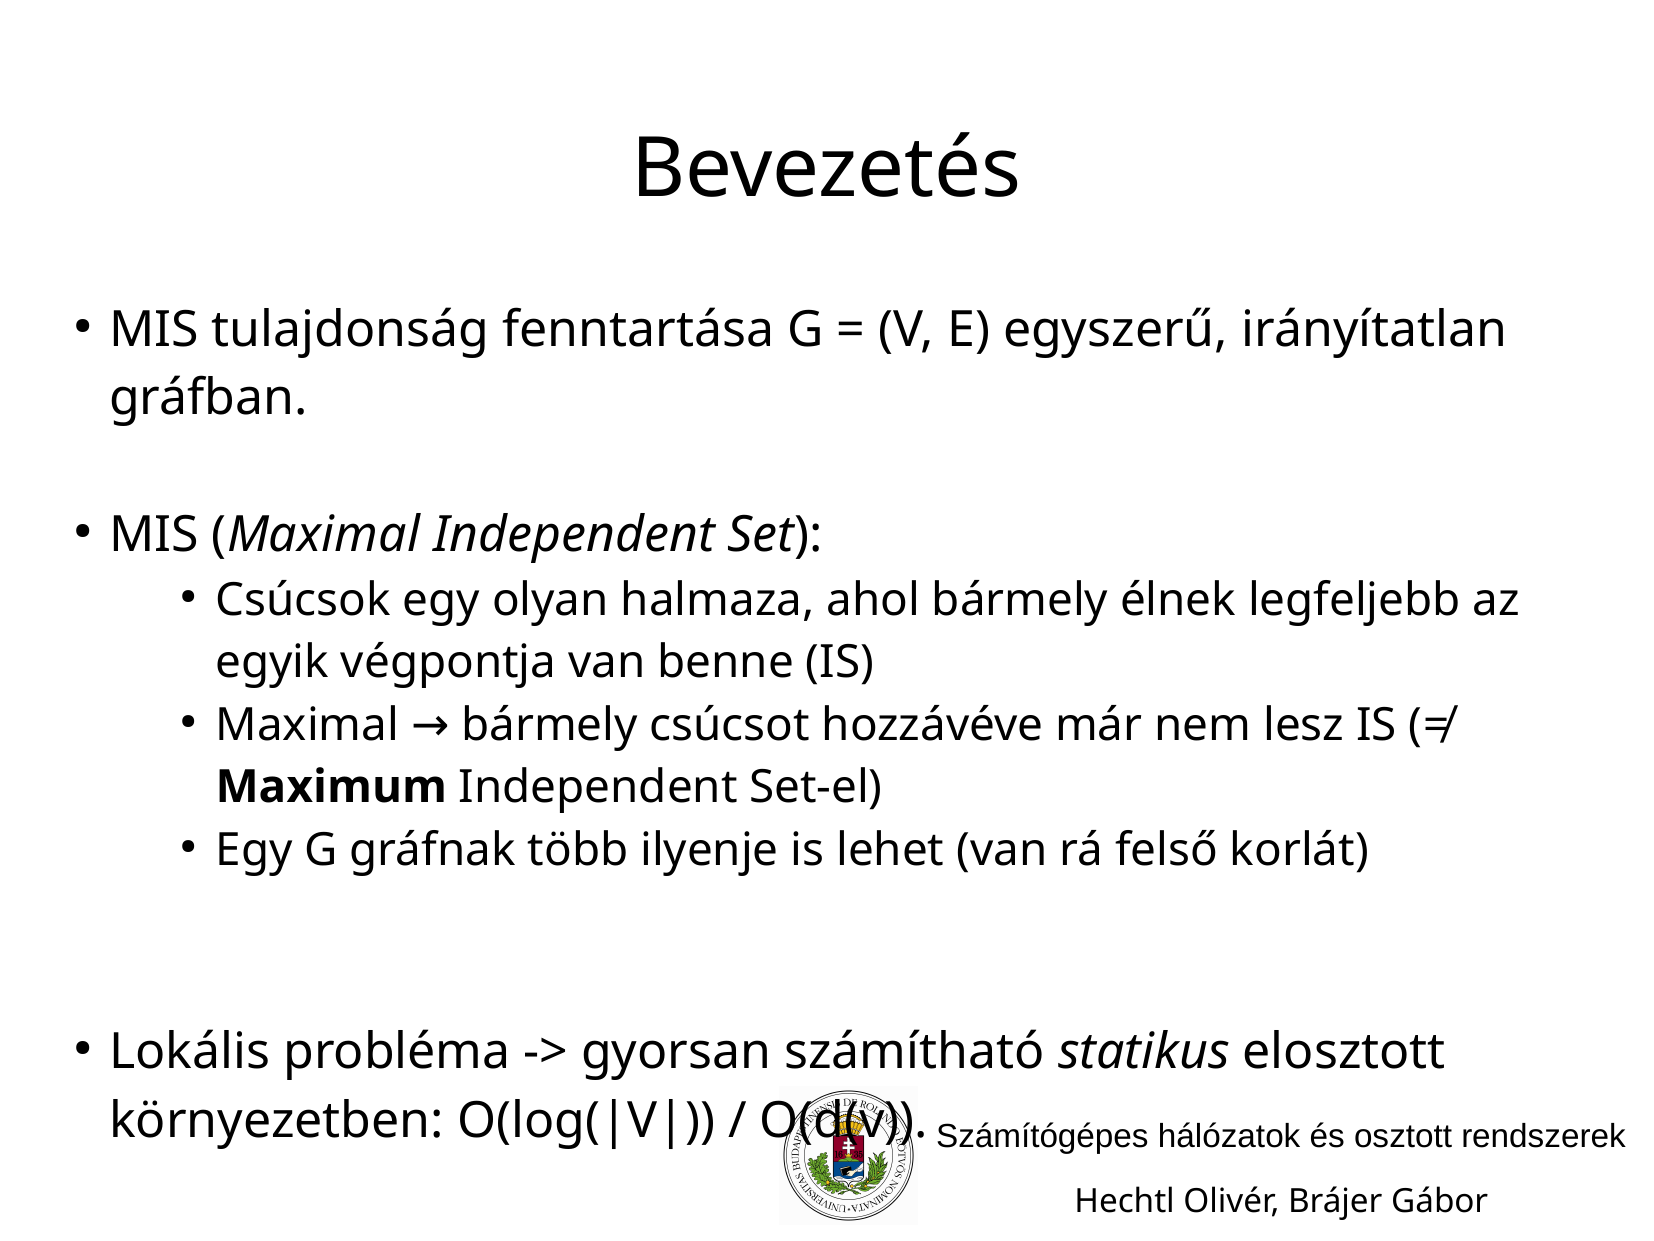

# Bevezetés
MIS tulajdonság fenntartása G = (V, E) egyszerű, irányítatlan gráfban.
MIS (Maximal Independent Set):
Csúcsok egy olyan halmaza, ahol bármely élnek legfeljebb az egyik végpontja van benne (IS)
Maximal → bármely csúcsot hozzávéve már nem lesz IS (≠ Maximum Independent Set-el)
Egy G gráfnak több ilyenje is lehet (van rá felső korlát)
Lokális probléma -> gyorsan számítható statikus elosztott környezetben: O(log(|V|)) / O(d(v)).
Számítógépes hálózatok és osztott rendszerek
Hechtl Olivér, Brájer Gábor